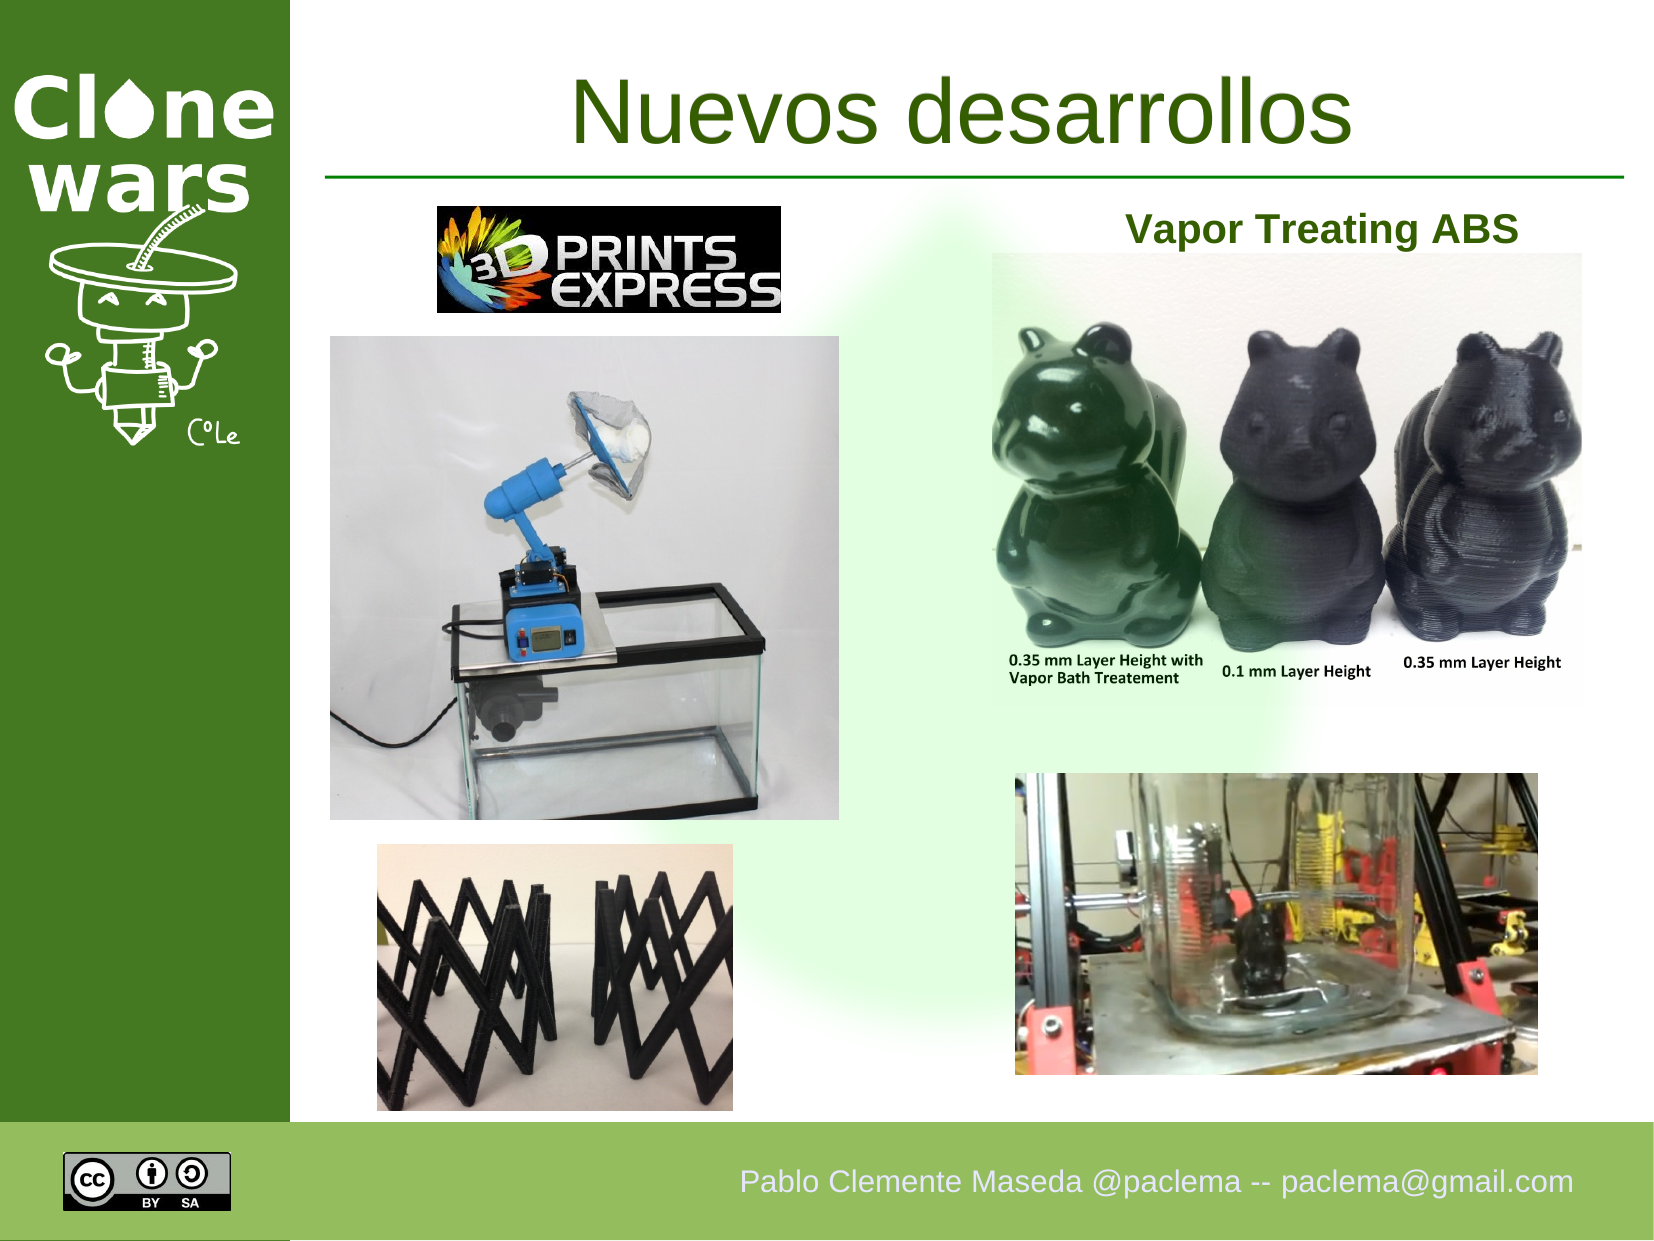

# Nuevos desarrollos
Vapor Treating ABS
Pablo Clemente Maseda @paclema -- paclema@gmail.com